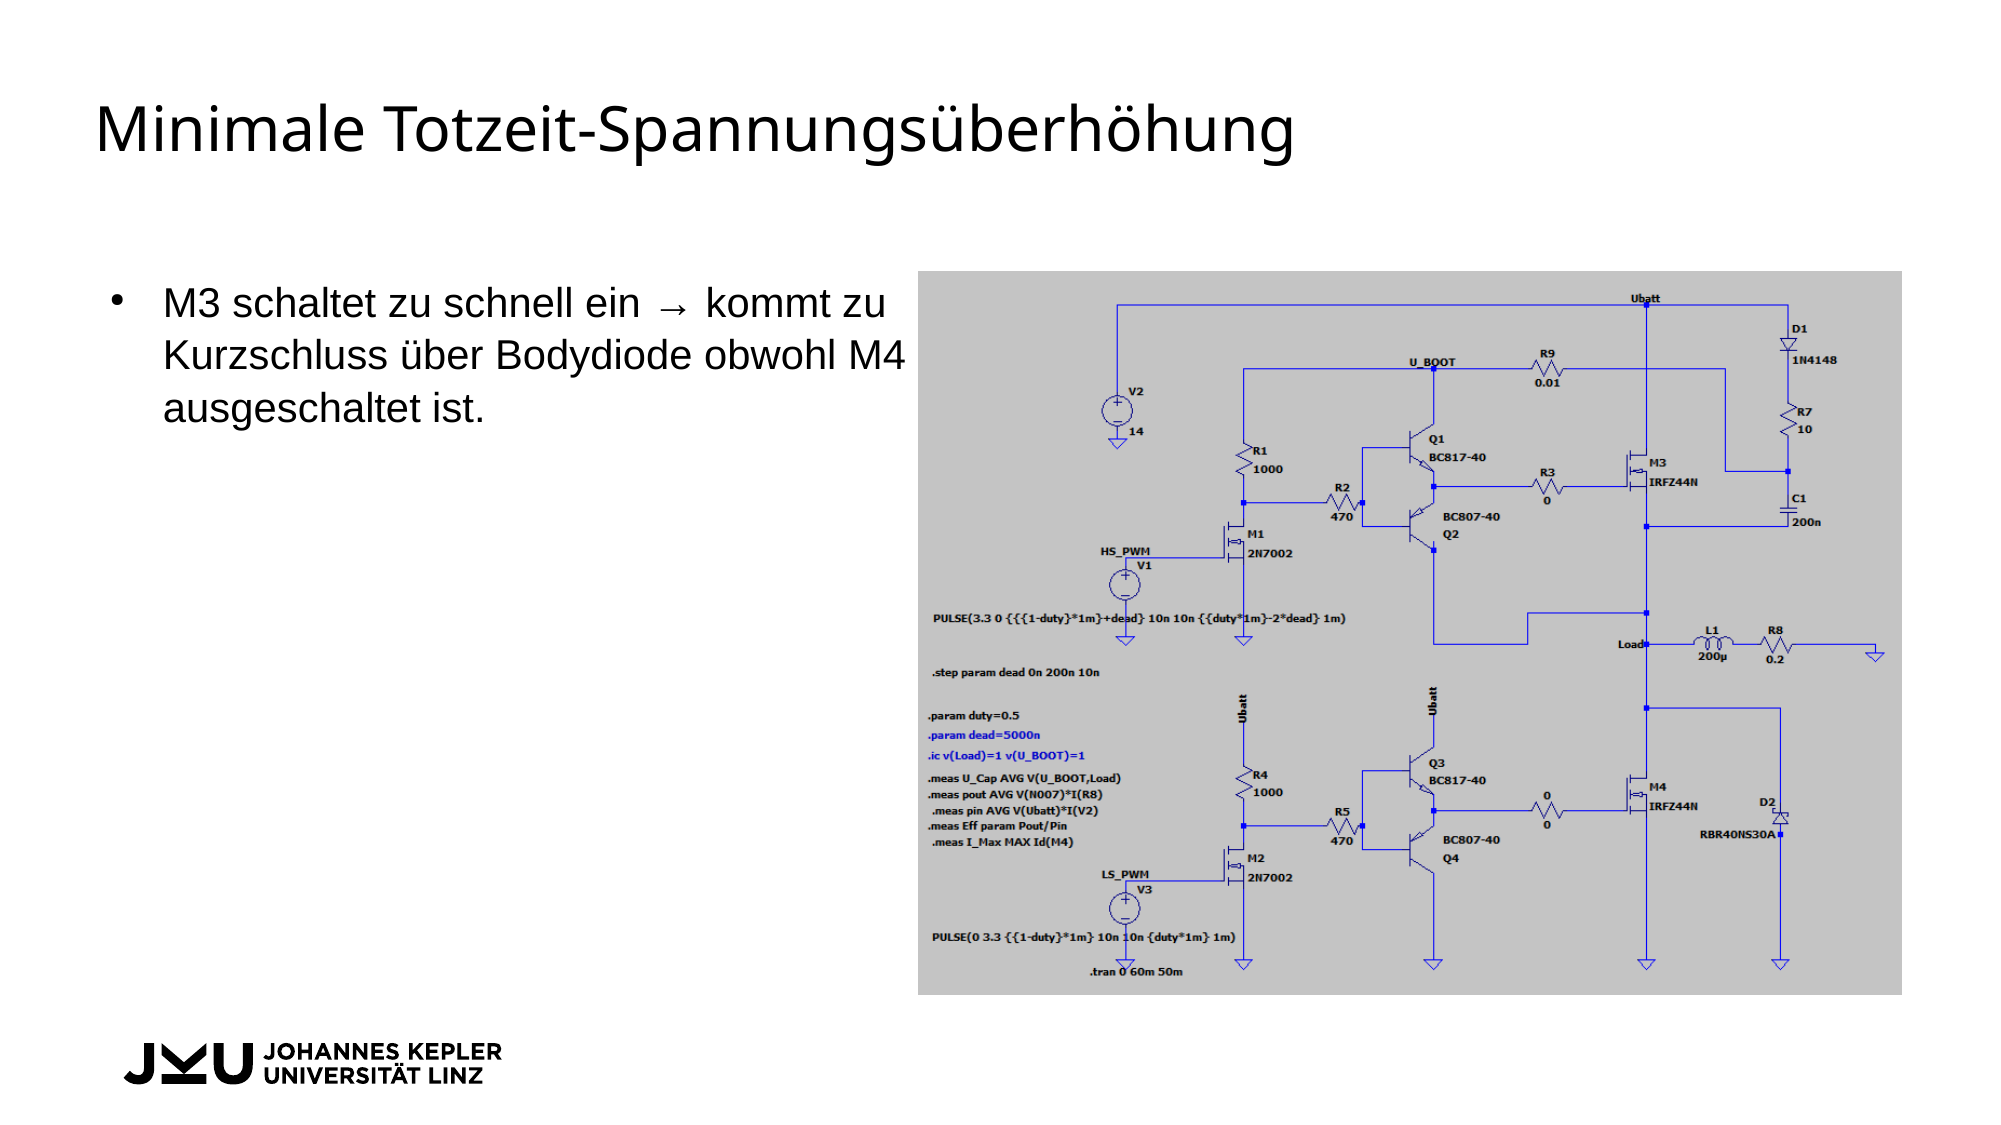

# Minimale Totzeit-Spannungsüberhöhung
M3 schaltet zu schnell ein → kommt zu Kurzschluss über Bodydiode obwohl M4 ausgeschaltet ist.